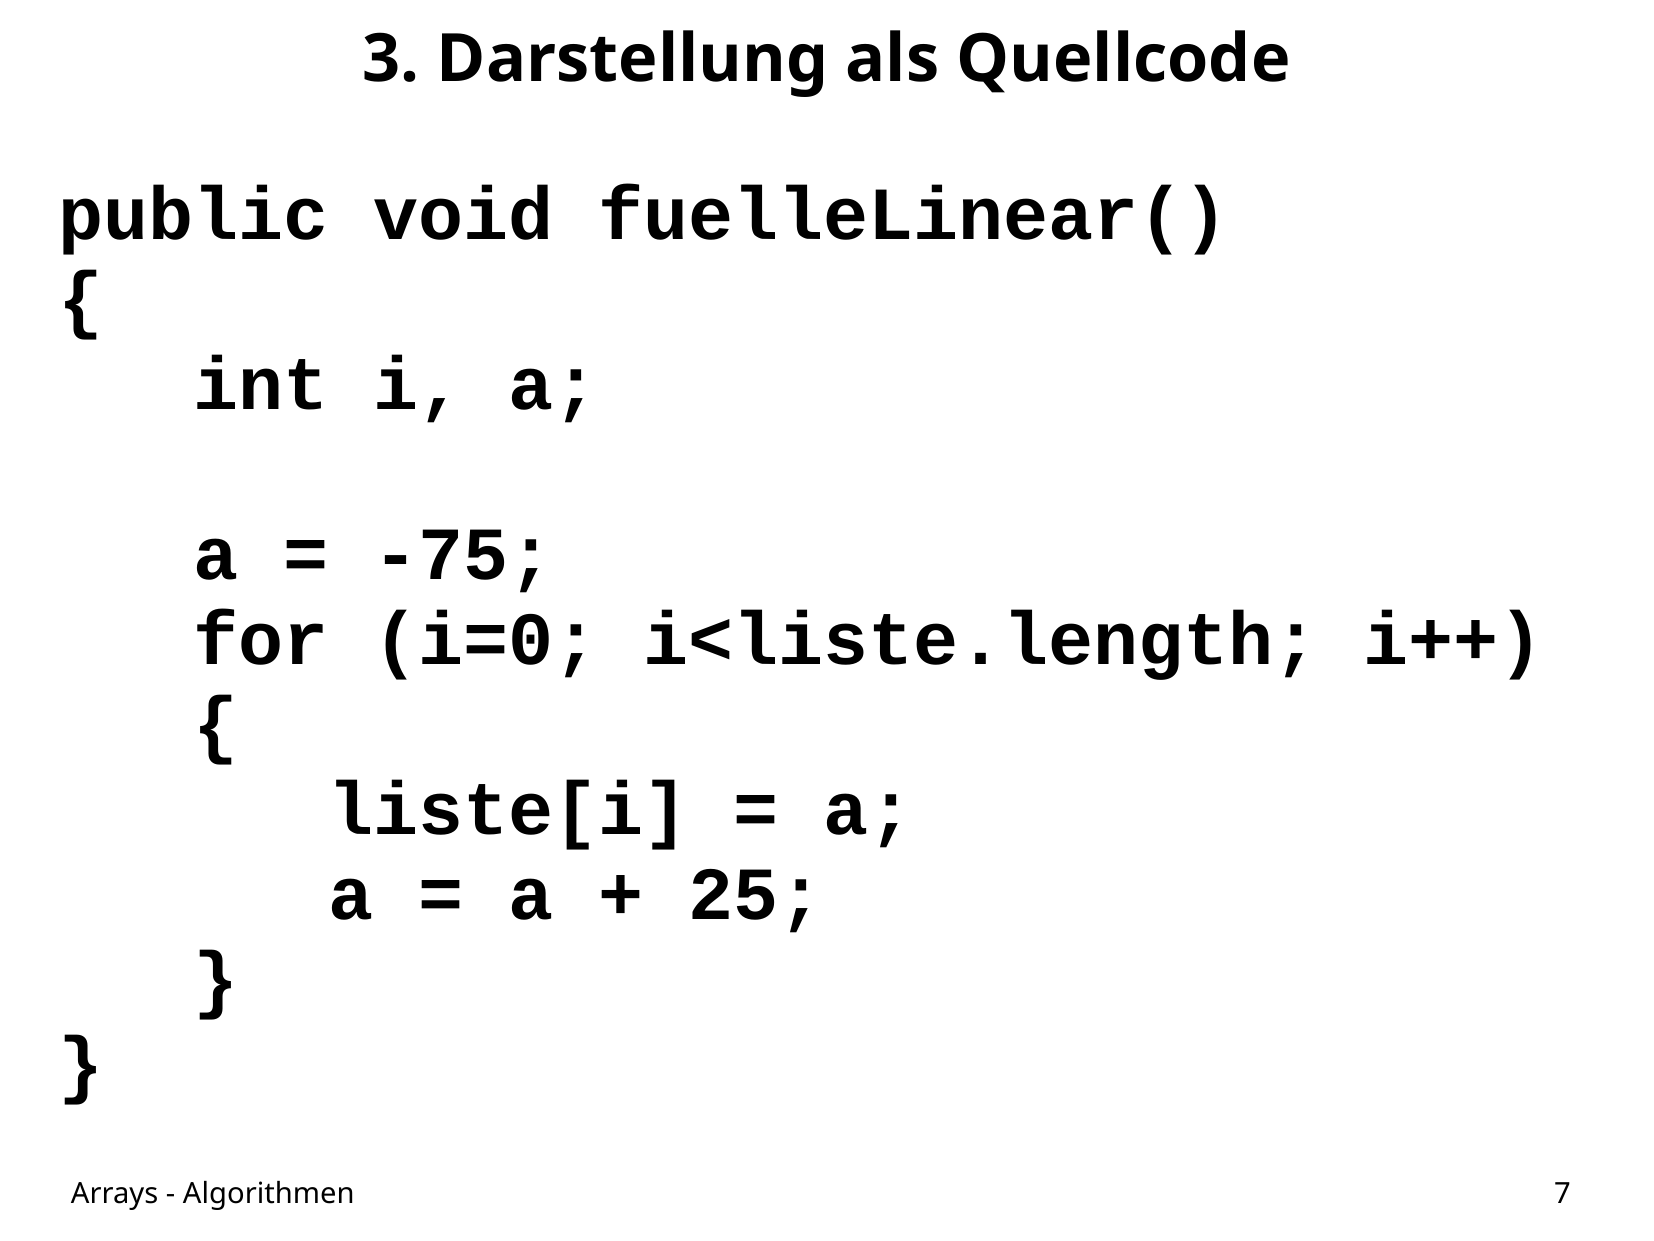

# 3. Darstellung als Quellcode
public void fuelleLinear()
{
 int i, a;
 a = -75;
 for (i=0; i<liste.length; i++)
 {
 liste[i] = a;
 a = a + 25;
 }
}
Arrays - Algorithmen
7